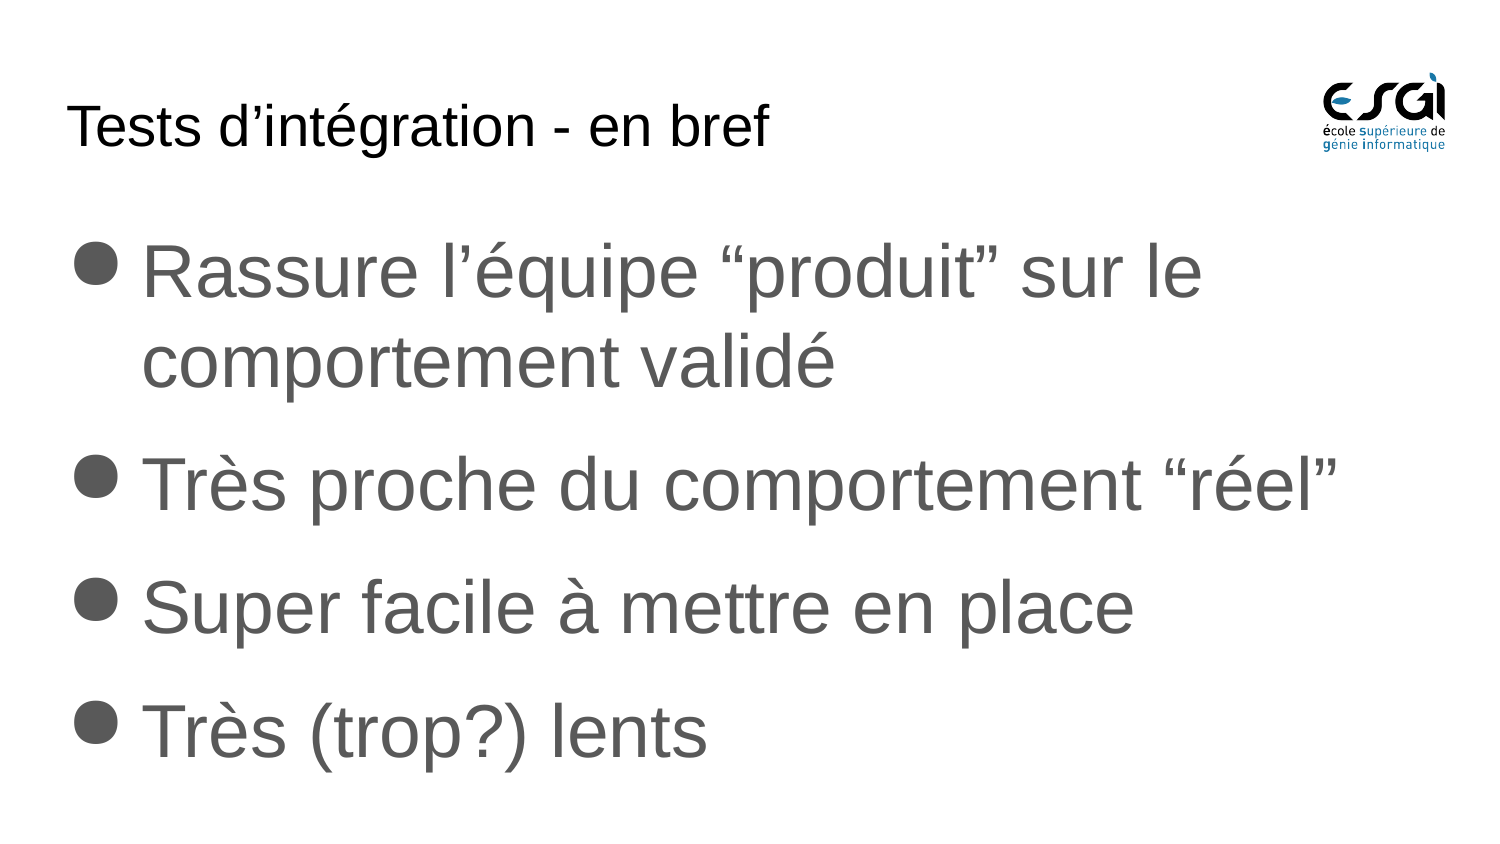

# Tests d’intégration - en bref
Rassure l’équipe “produit” sur le comportement validé
Très proche du comportement “réel”
Super facile à mettre en place
Très (trop?) lents